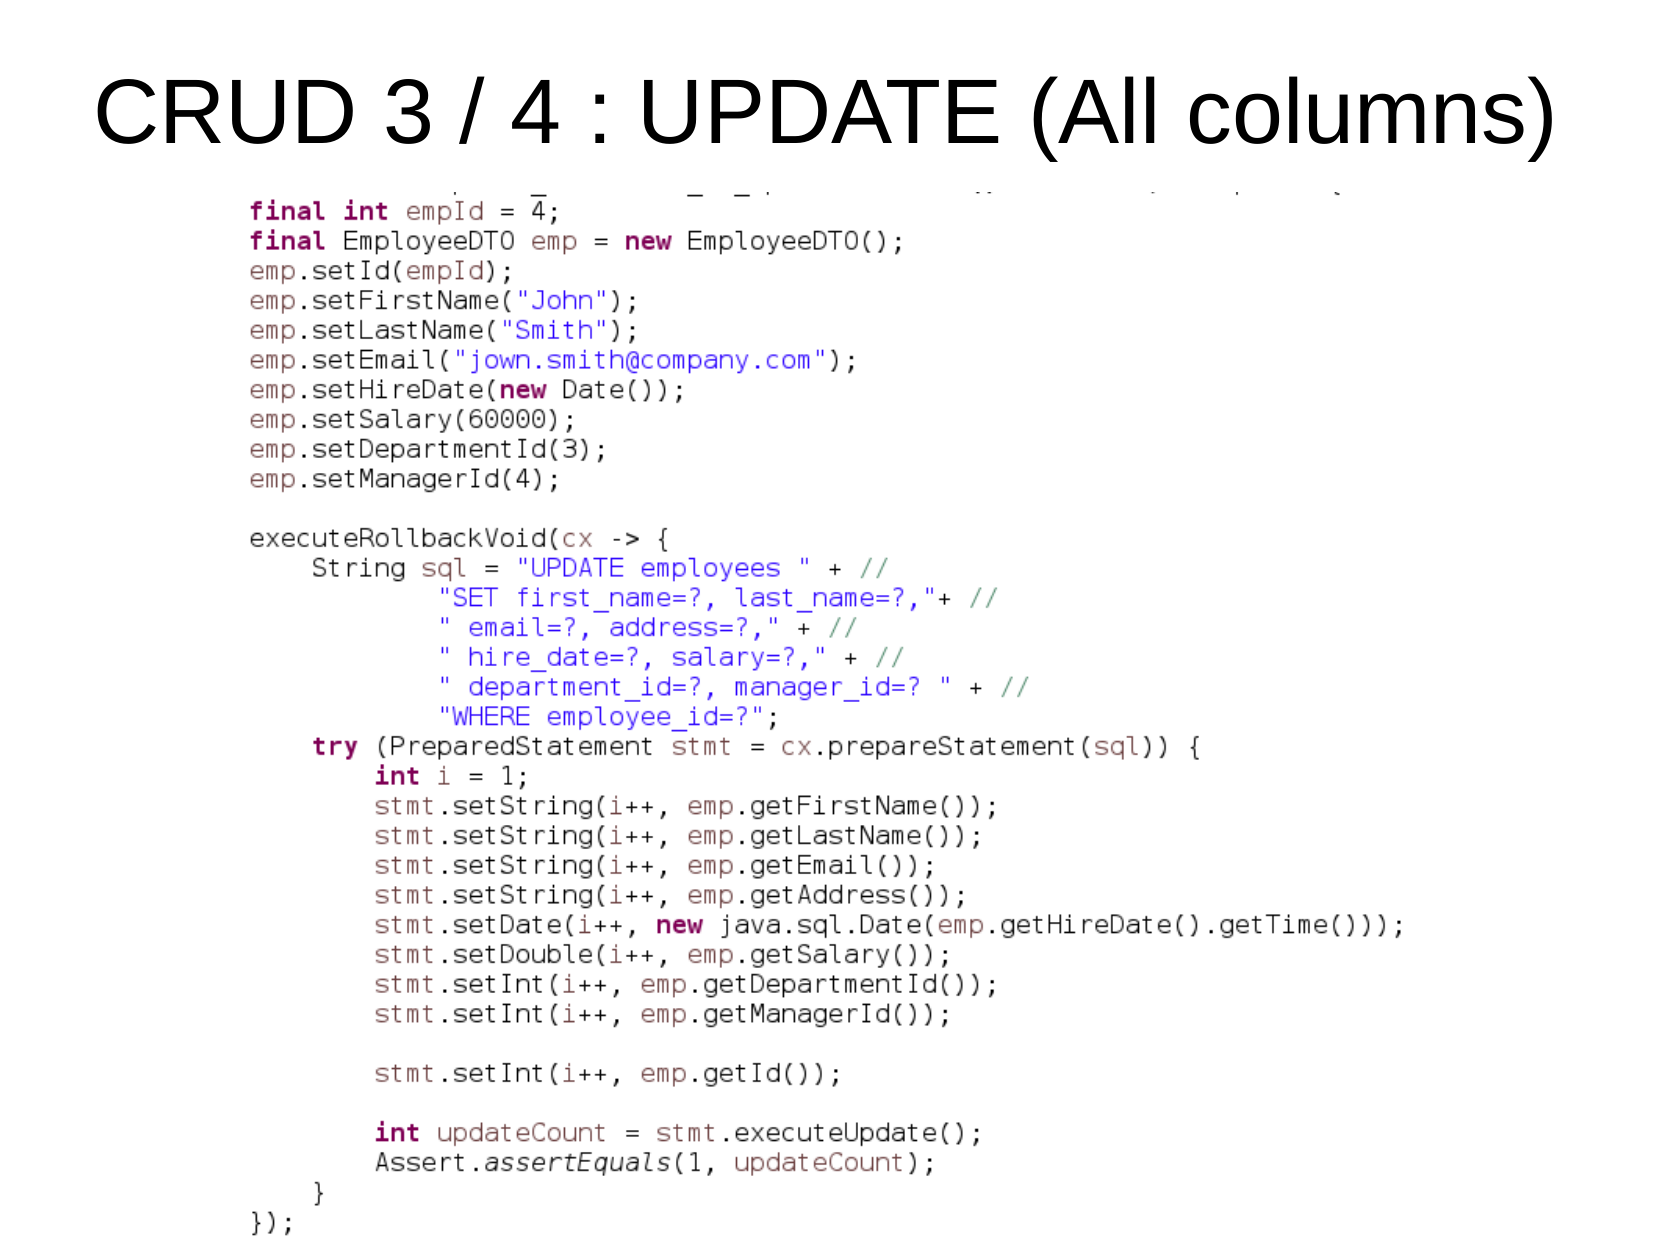

# CRUD 3 / 4 : UPDATE (All columns)